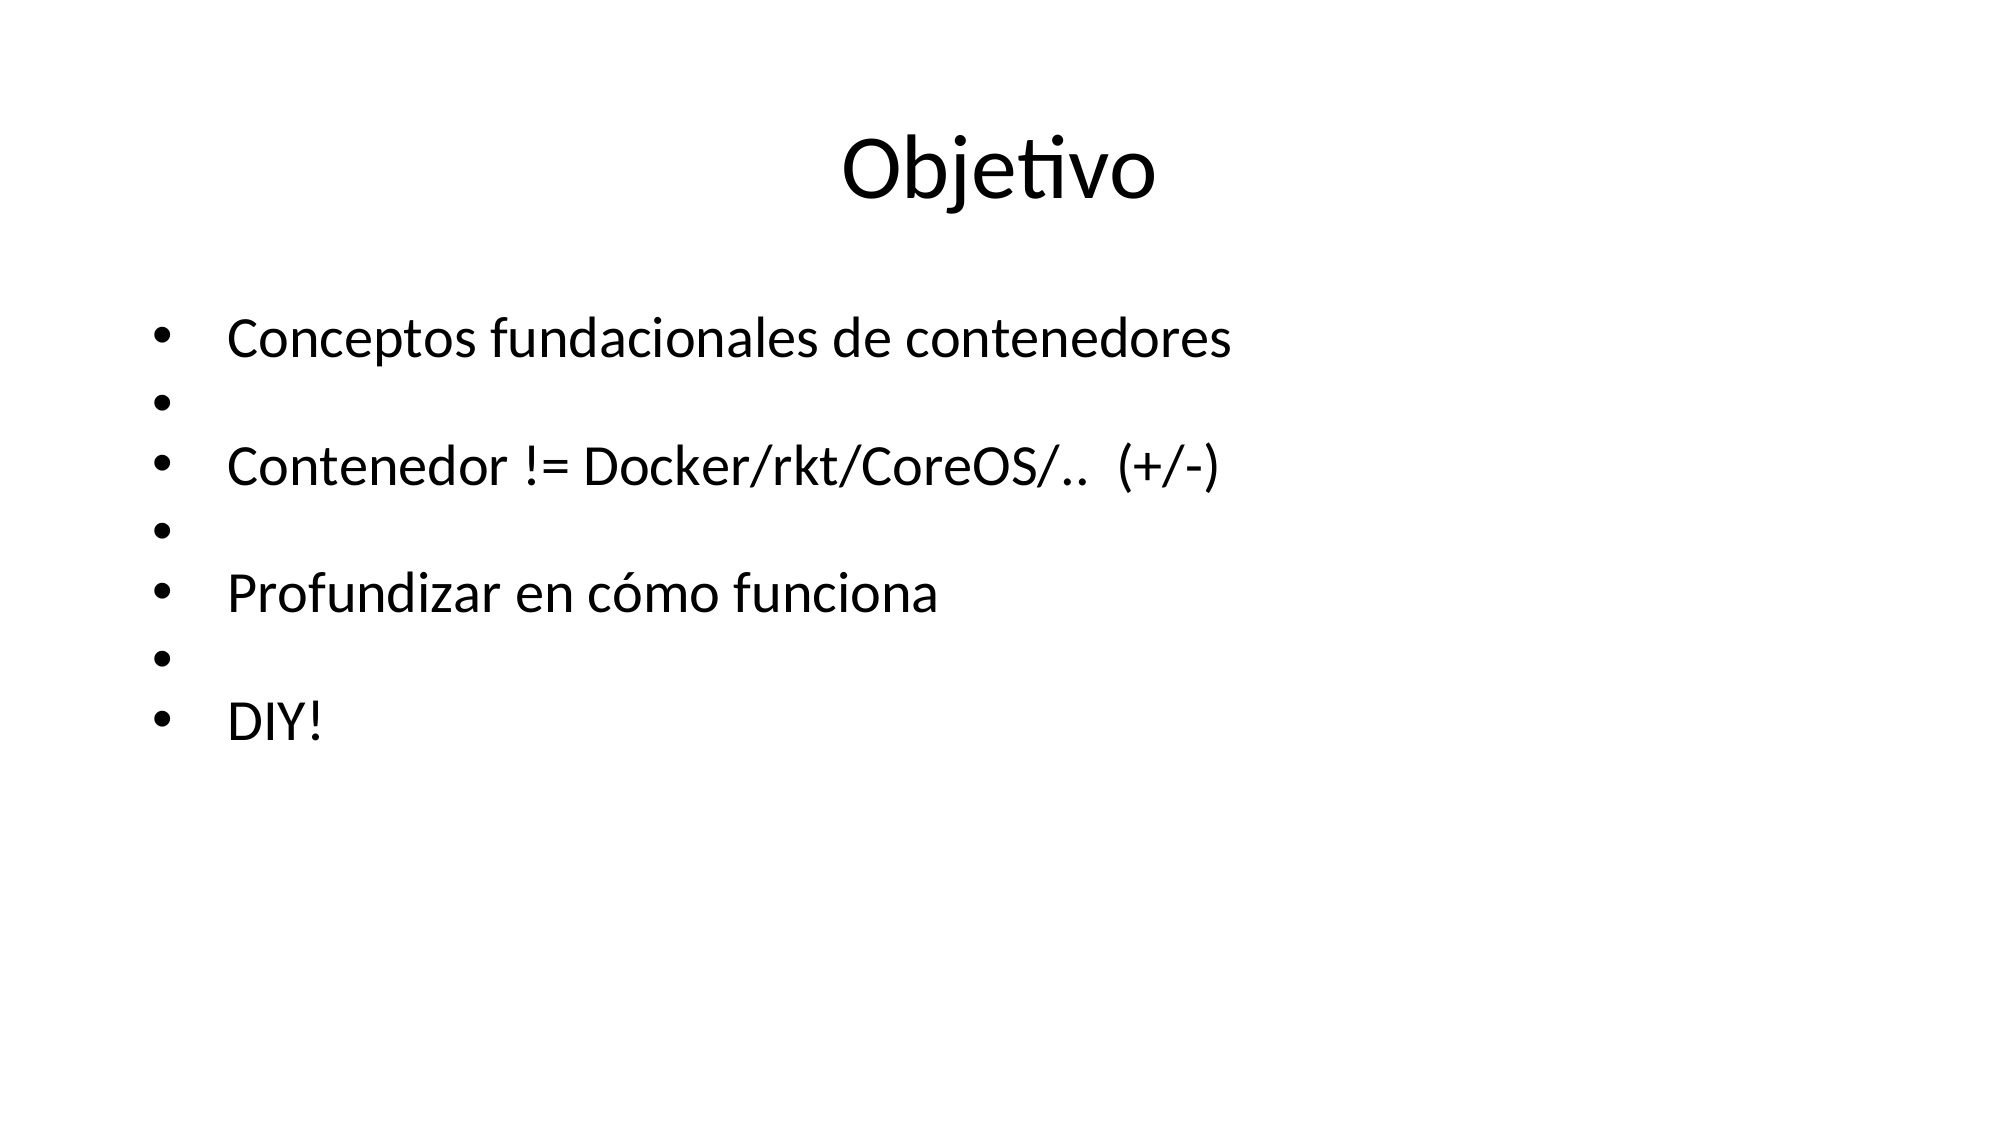

# Objetivo
Conceptos fundacionales de contenedores
Contenedor != Docker/rkt/CoreOS/.. (+/-)
Profundizar en cómo funciona
DIY!